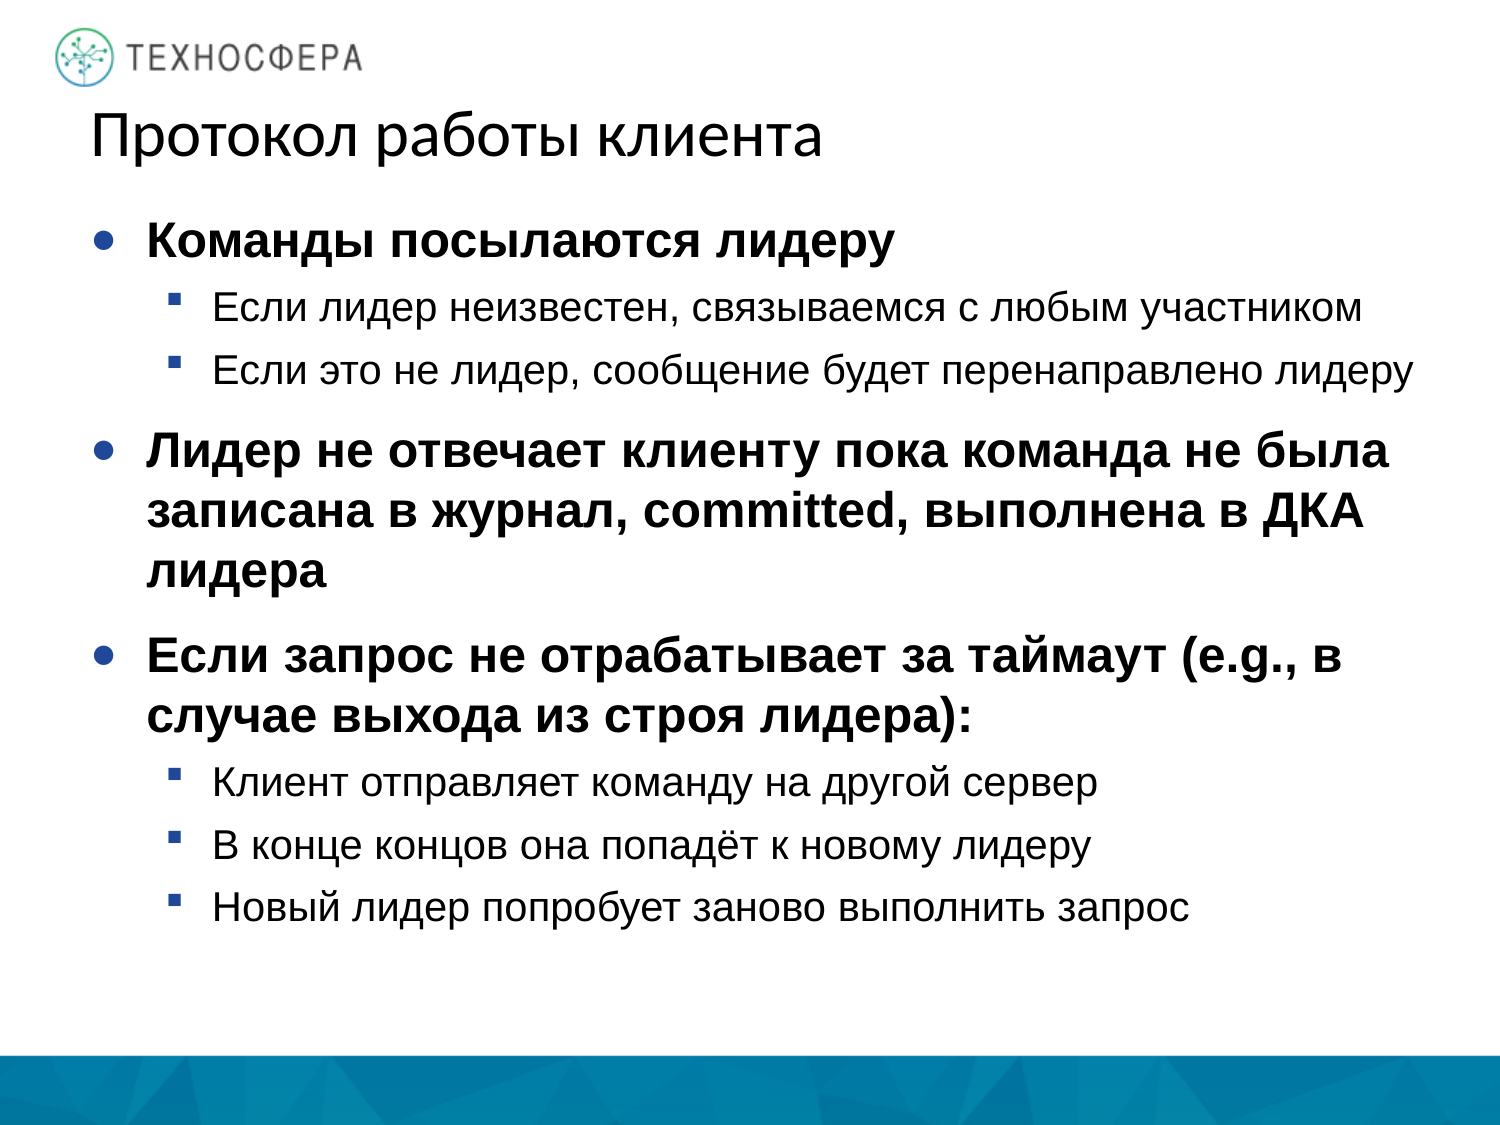

Протокол работы клиента
# Команды посылаются лидеру
Если лидер неизвестен, связываемся с любым участником
Если это не лидер, сообщение будет перенаправлено лидеру
Лидер не отвечает клиенту пока команда не была записана в журнал, committed, выполнена в ДКА лидера
Если запрос не отрабатывает за таймаут (e.g., в случае выхода из строя лидера):
Клиент отправляет команду на другой сервер
В конце концов она попадёт к новому лидеру
Новый лидер попробует заново выполнить запрос